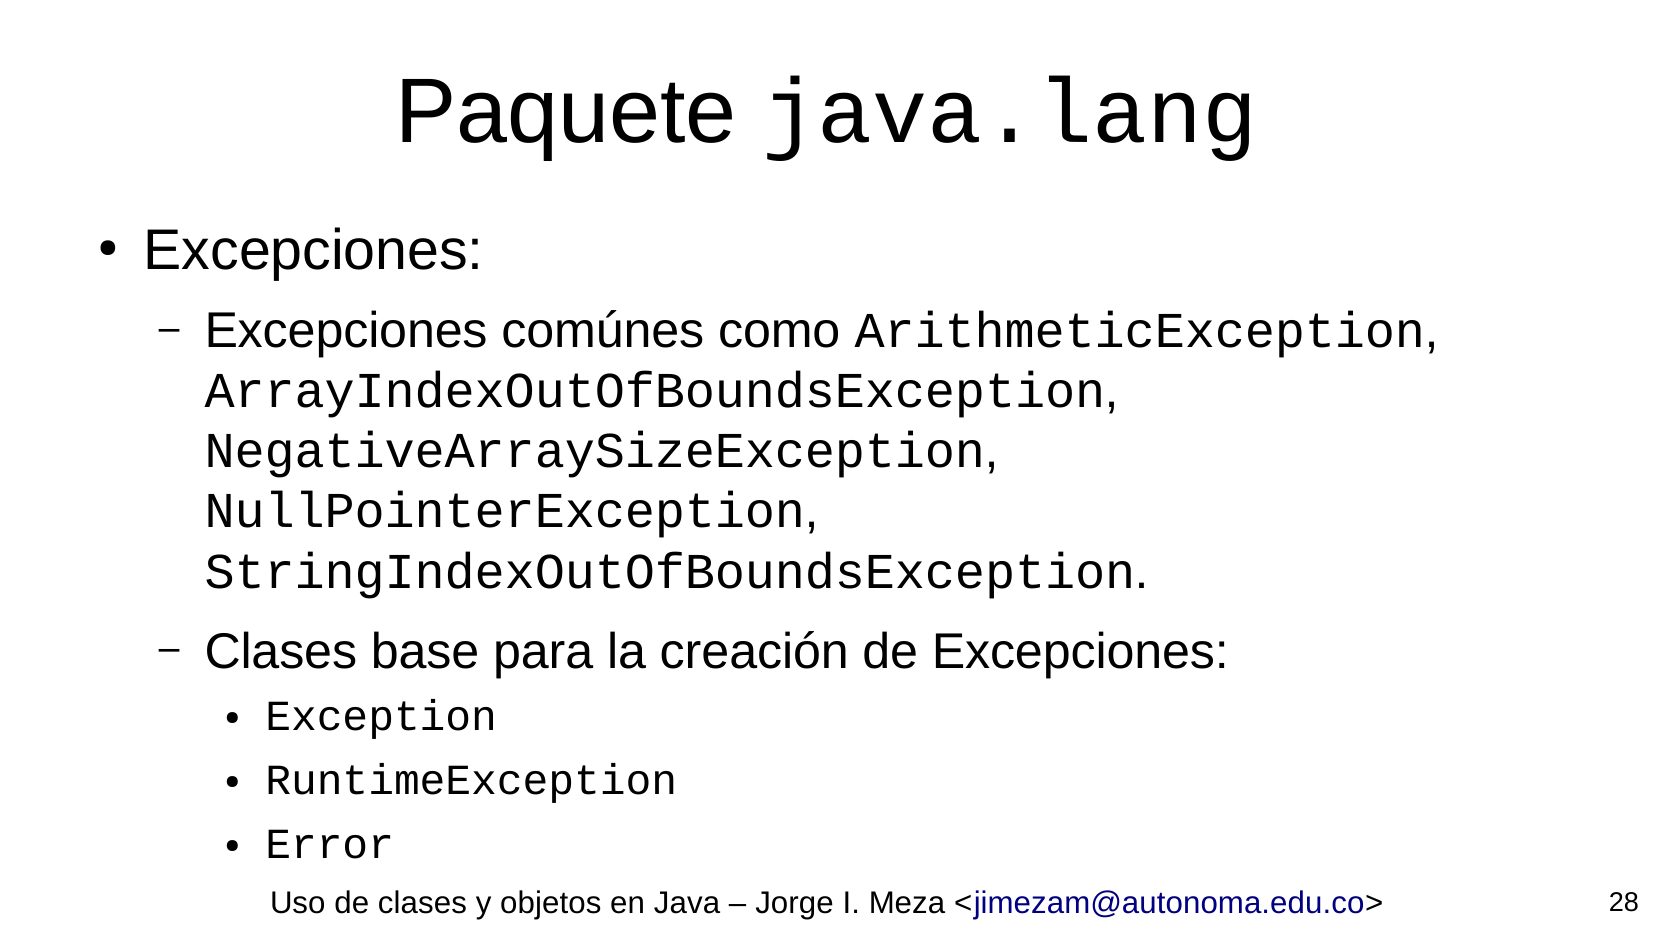

# Paquete java.lang
Excepciones:
Excepciones comúnes como ArithmeticException, ArrayIndexOutOfBoundsException, NegativeArraySizeException, NullPointerException, StringIndexOutOfBoundsException.
Clases base para la creación de Excepciones:
Exception
RuntimeException
Error